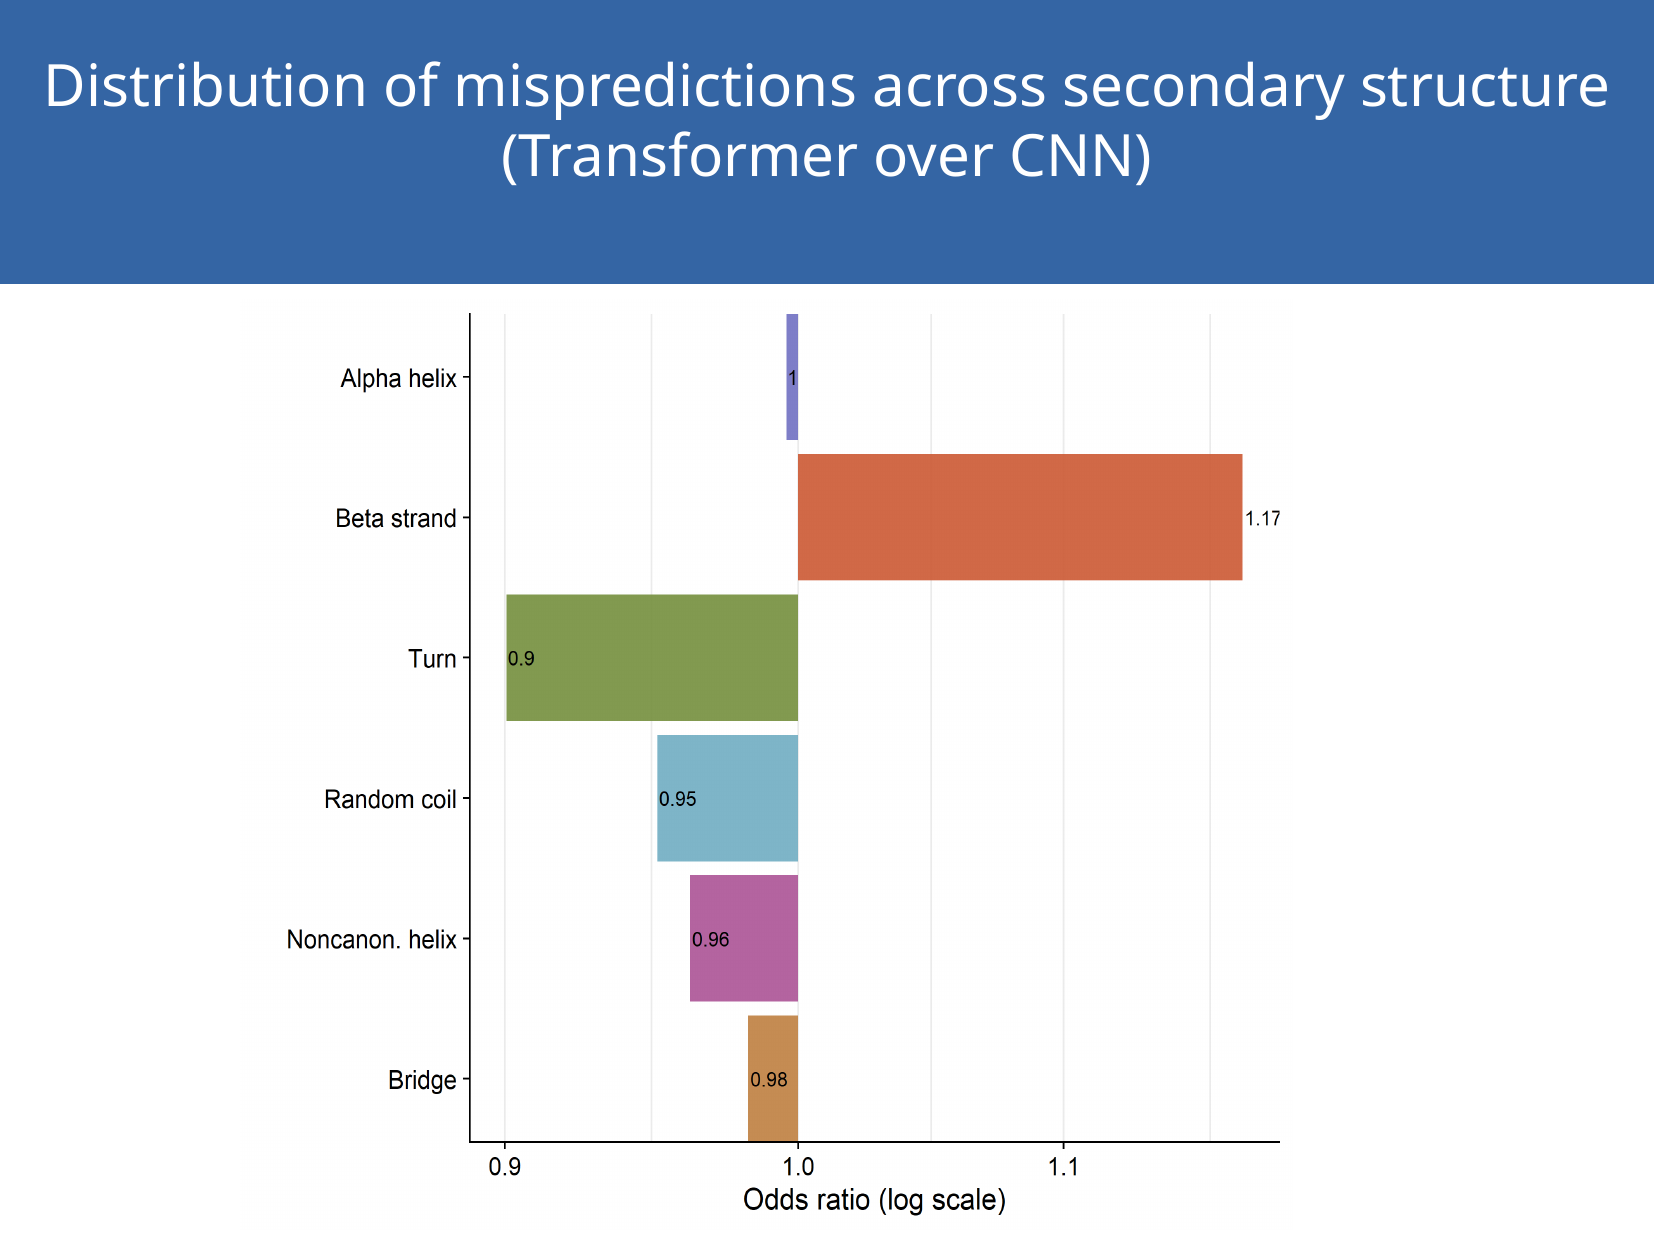

Distribution of mispredictions across secondary structure
(Transformer over CNN)